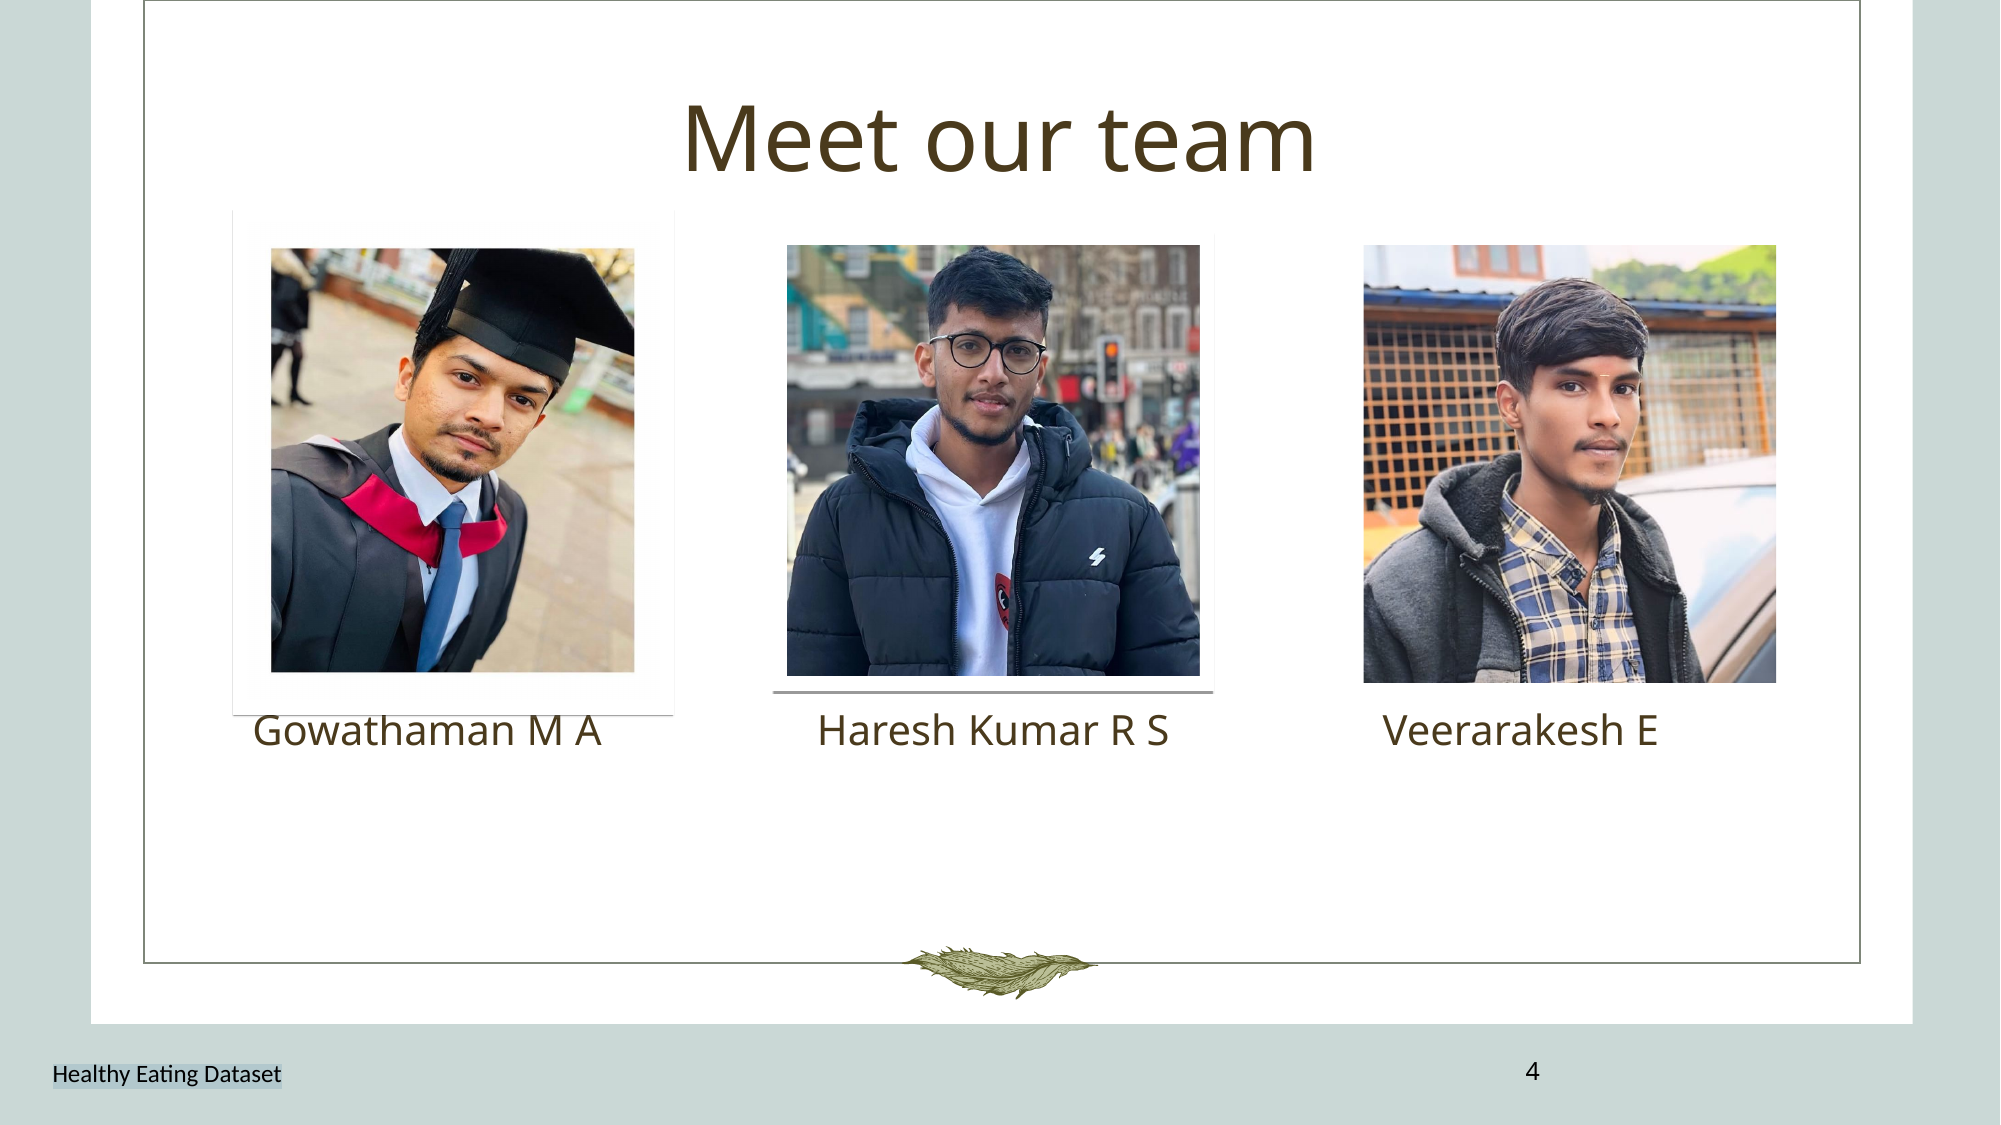

# Meet our team
Gowathaman M A
Haresh Kumar R S​
Veerarakesh E
Healthy Eating Dataset